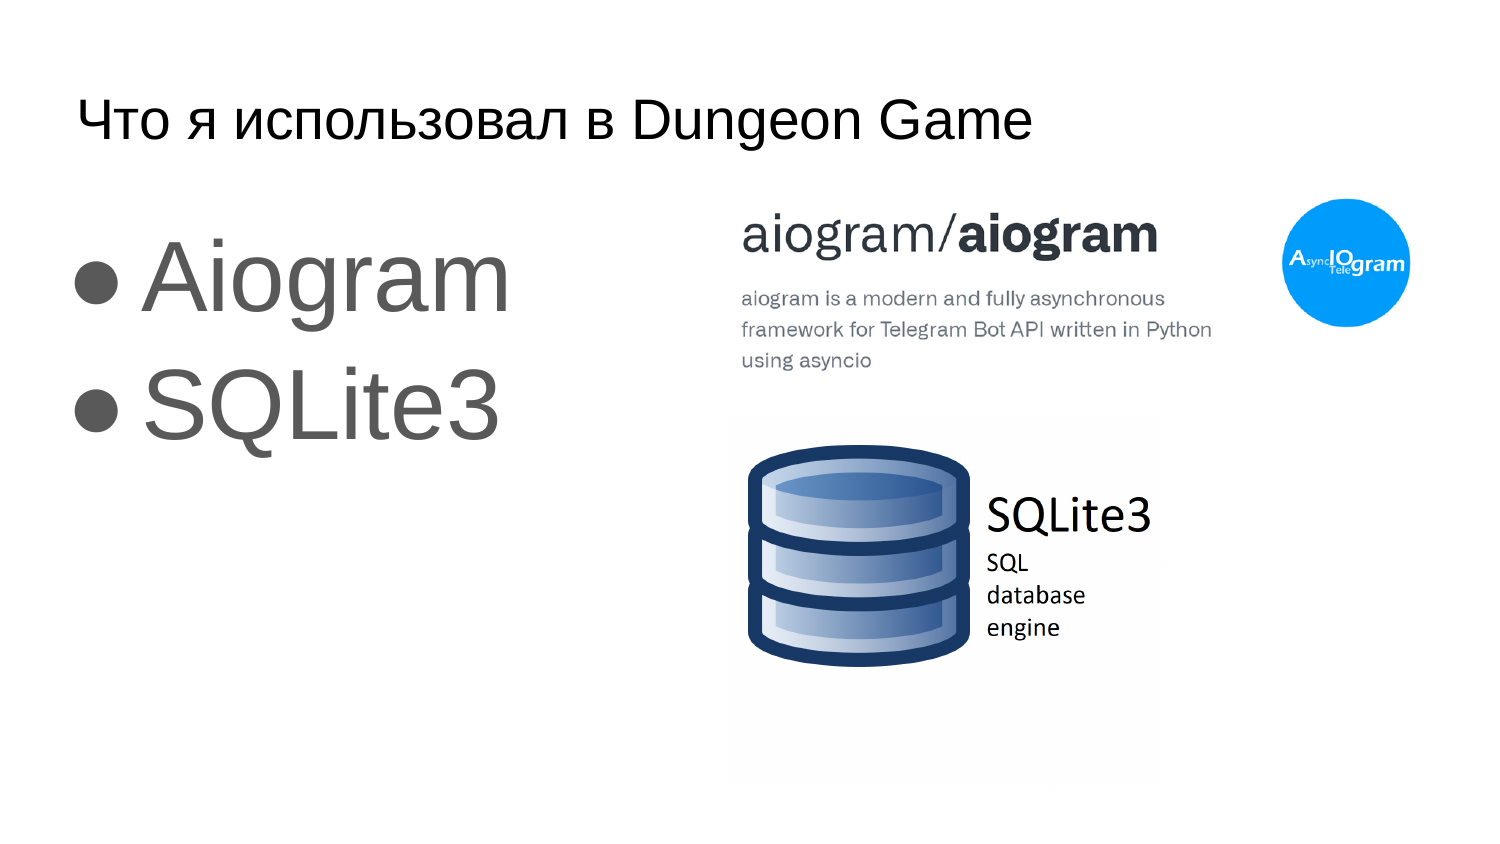

# Что я использовал в Dungeon Game
Aiogram
SQLite3